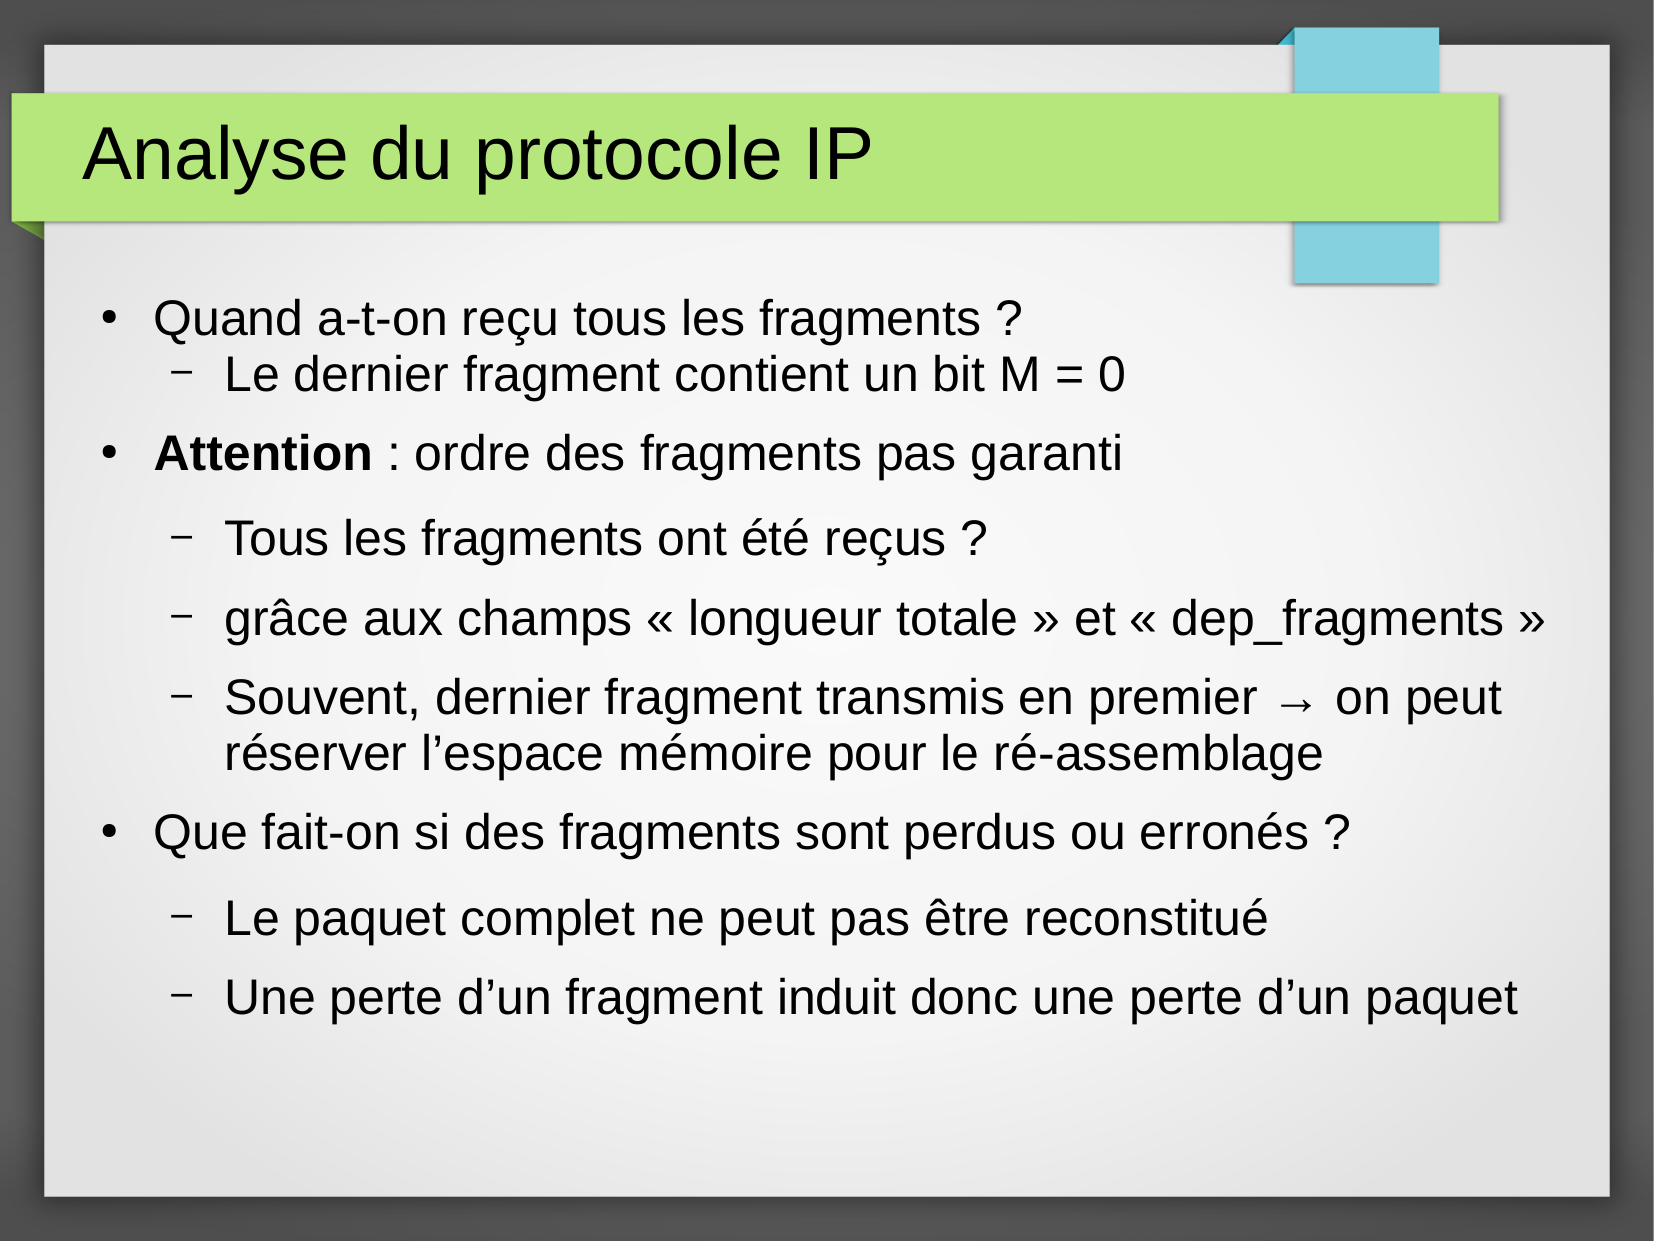

# Analyse du protocole IP
Quand a-t-on reçu tous les fragments ?
Le dernier fragment contient un bit M = 0
Attention : ordre des fragments pas garanti
Tous les fragments ont été reçus ?
grâce aux champs « longueur totale » et « dep_fragments »
Souvent, dernier fragment transmis en premier → on peut réserver l’espace mémoire pour le ré-assemblage
Que fait-on si des fragments sont perdus ou erronés ?
Le paquet complet ne peut pas être reconstitué
Une perte d’un fragment induit donc une perte d’un paquet